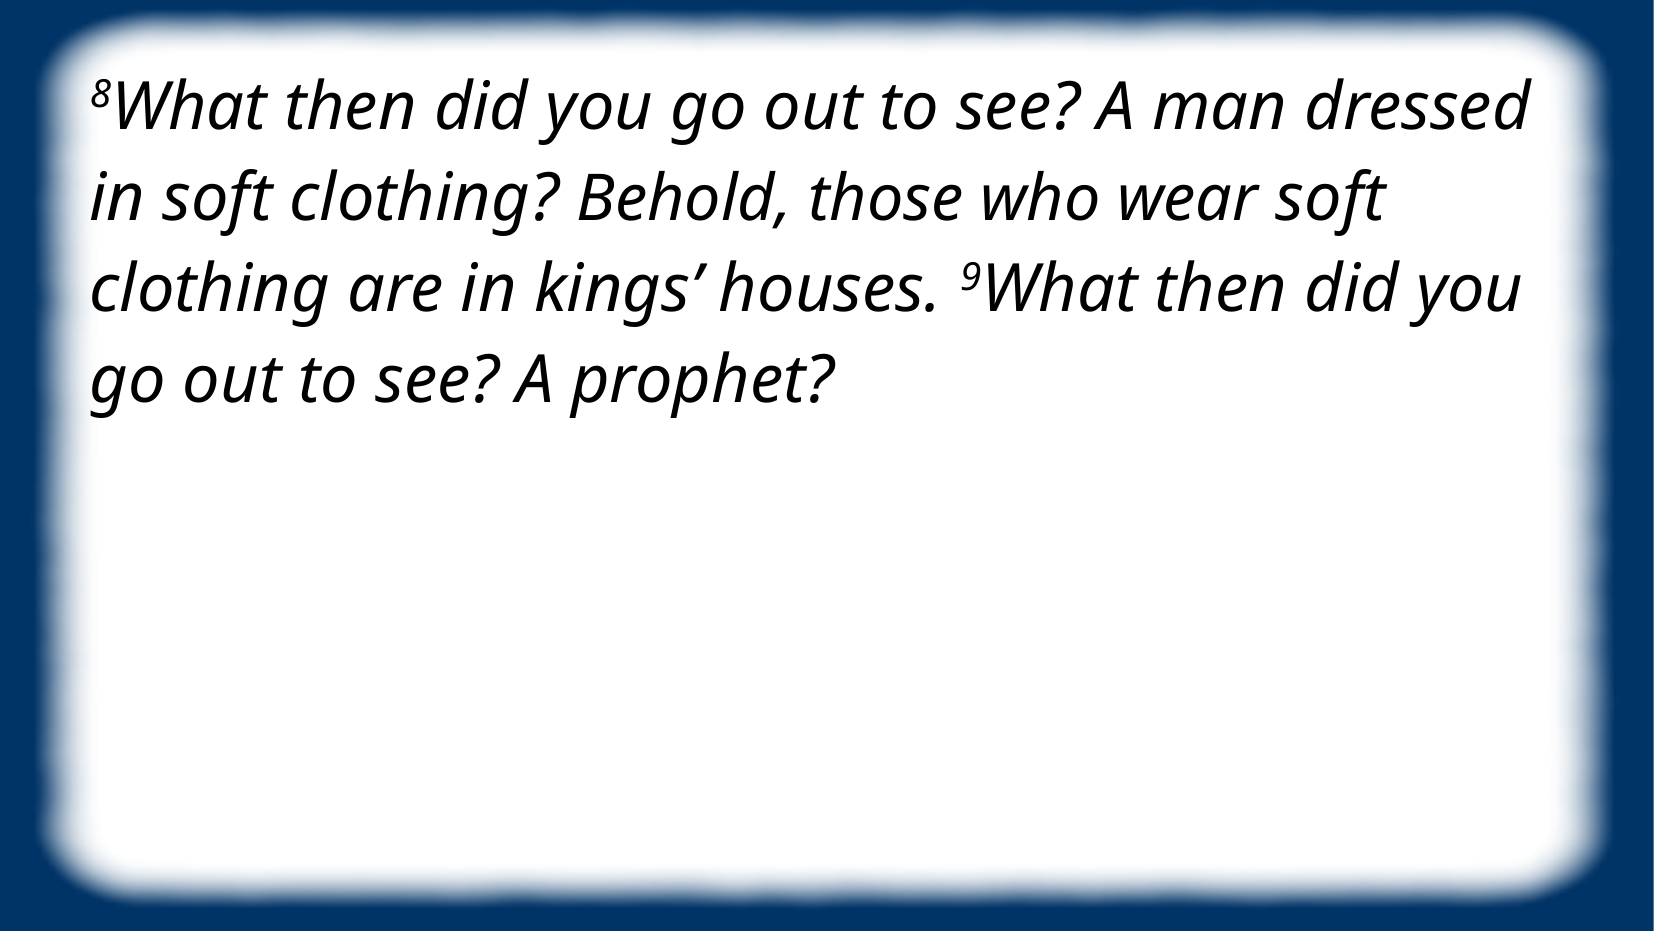

8What then did you go out to see? A man dressed in soft clothing? Behold, those who wear soft clothing are in kings’ houses. 9What then did you go out to see? A prophet?